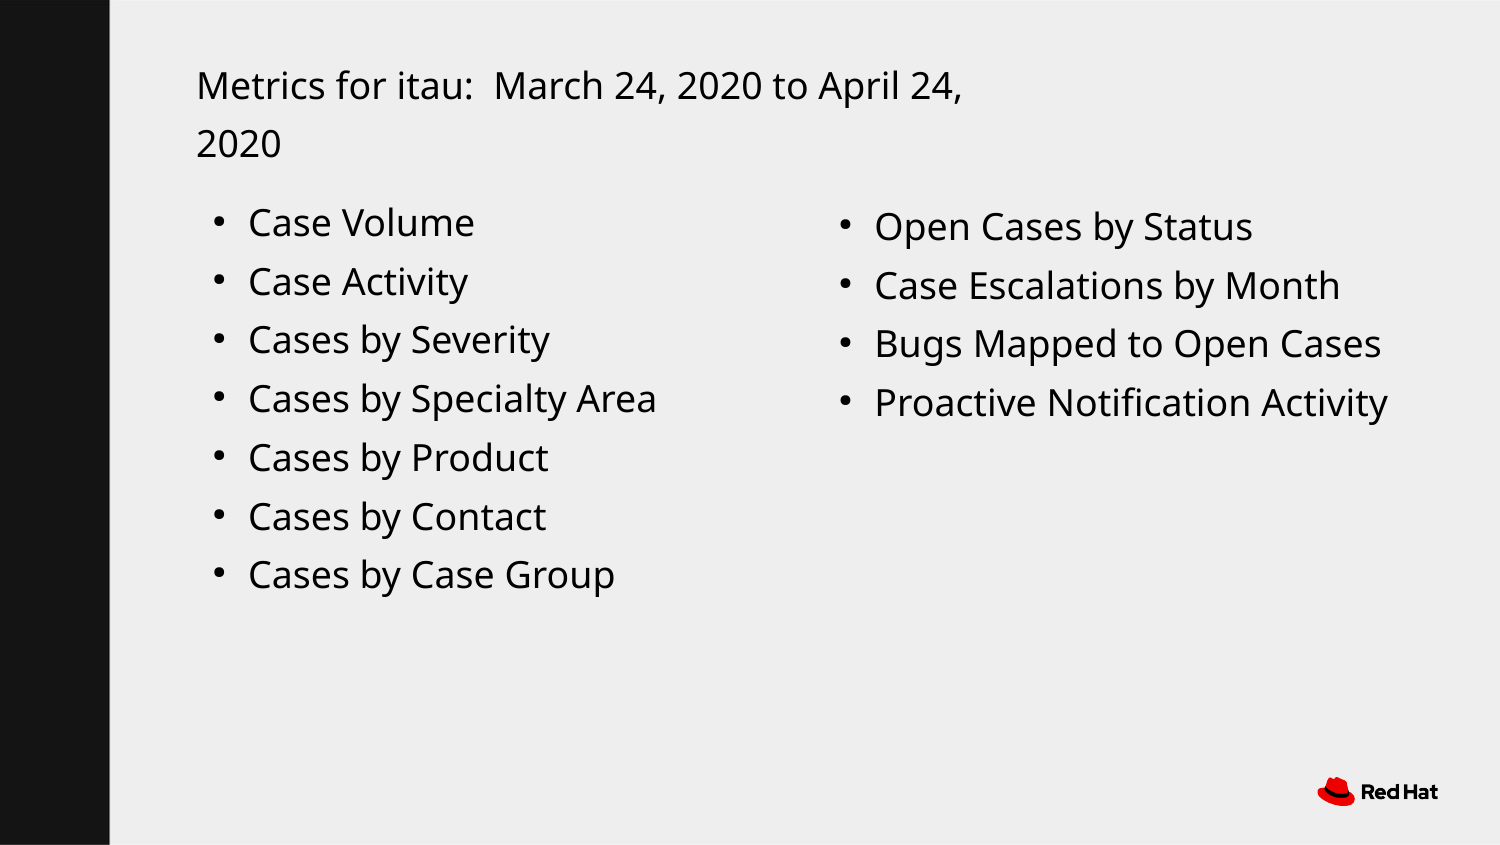

Metrics for itau: March 24, 2020 to April 24, 2020
Case Volume
Case Activity
Cases by Severity
Cases by Specialty Area
Cases by Product
Cases by Contact
Cases by Case Group
Open Cases by Status
Case Escalations by Month
Bugs Mapped to Open Cases
Proactive Notification Activity